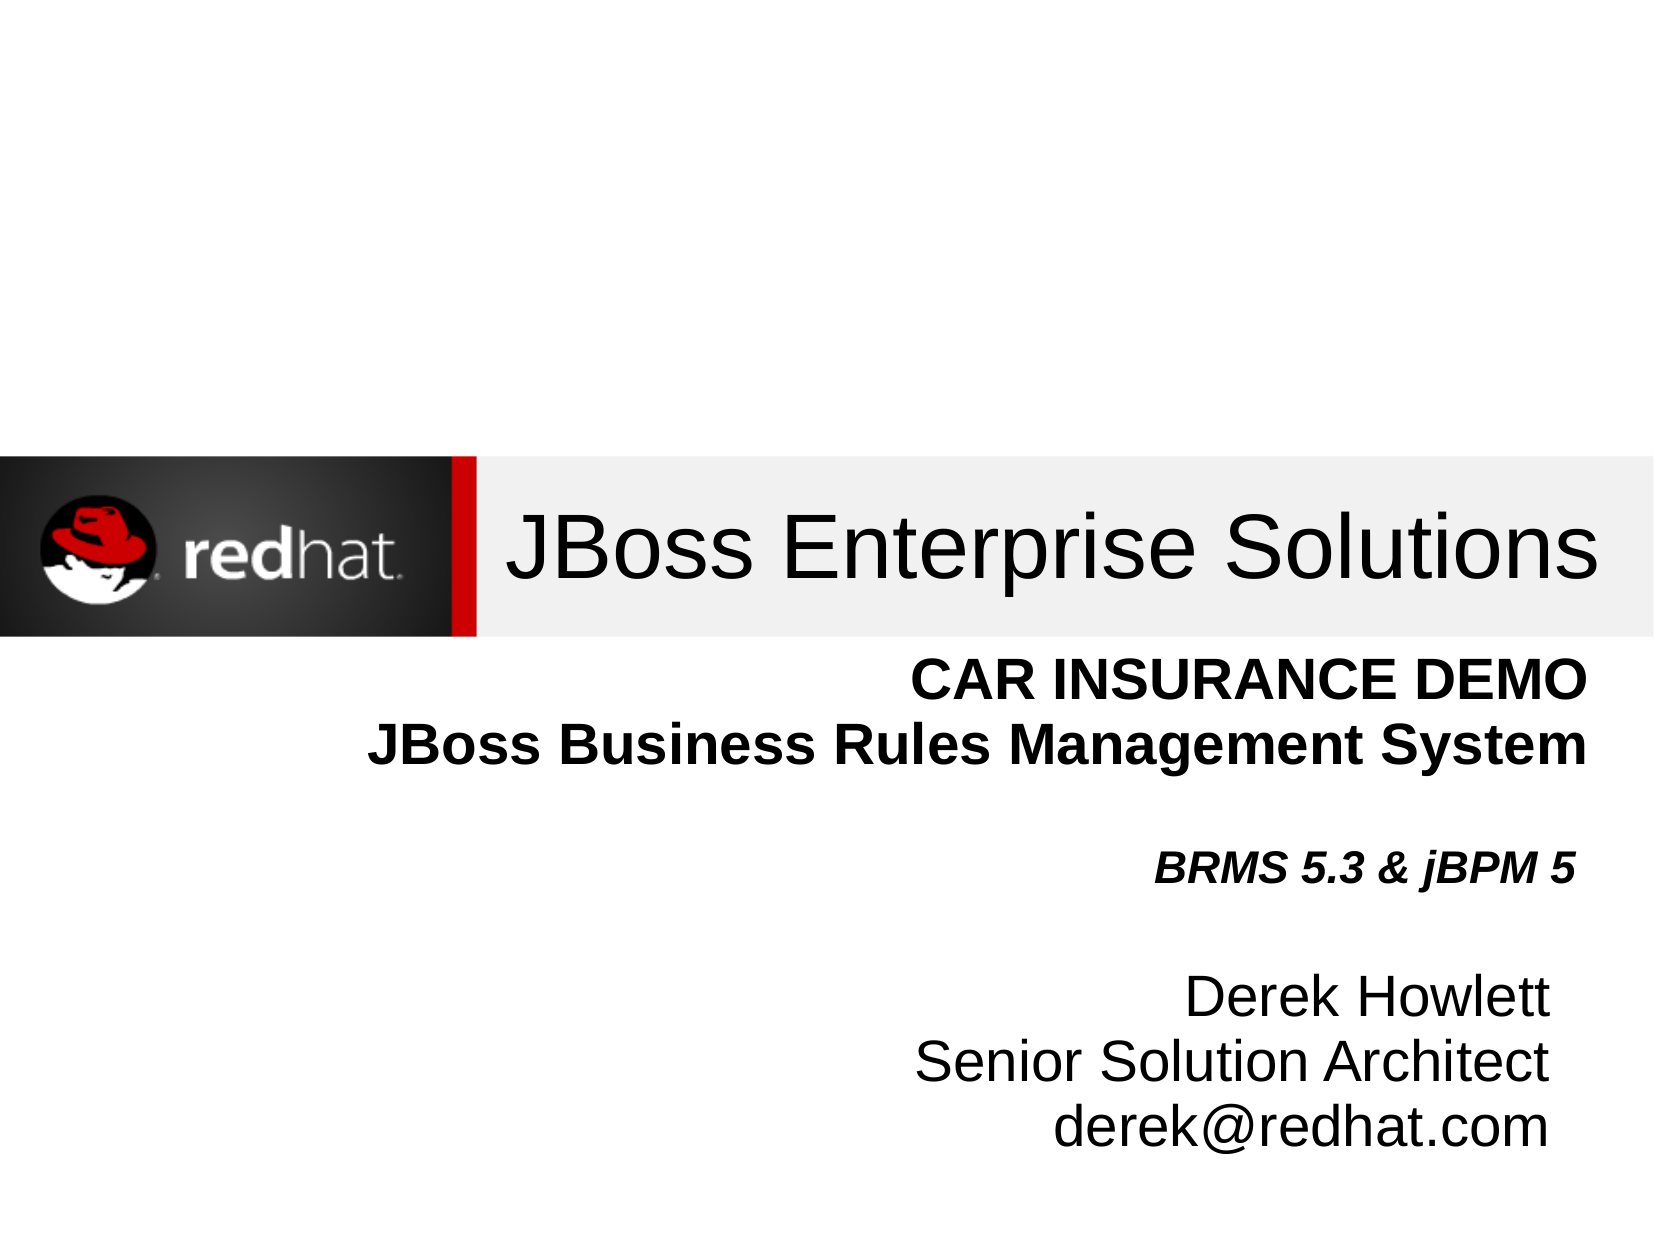

# JBoss Enterprise Solutions
CAR INSURANCE DEMO
 JBoss Business Rules Management System
BRMS 5.3 & jBPM 5
Derek Howlett
Senior Solution Architect
derek@redhat.com